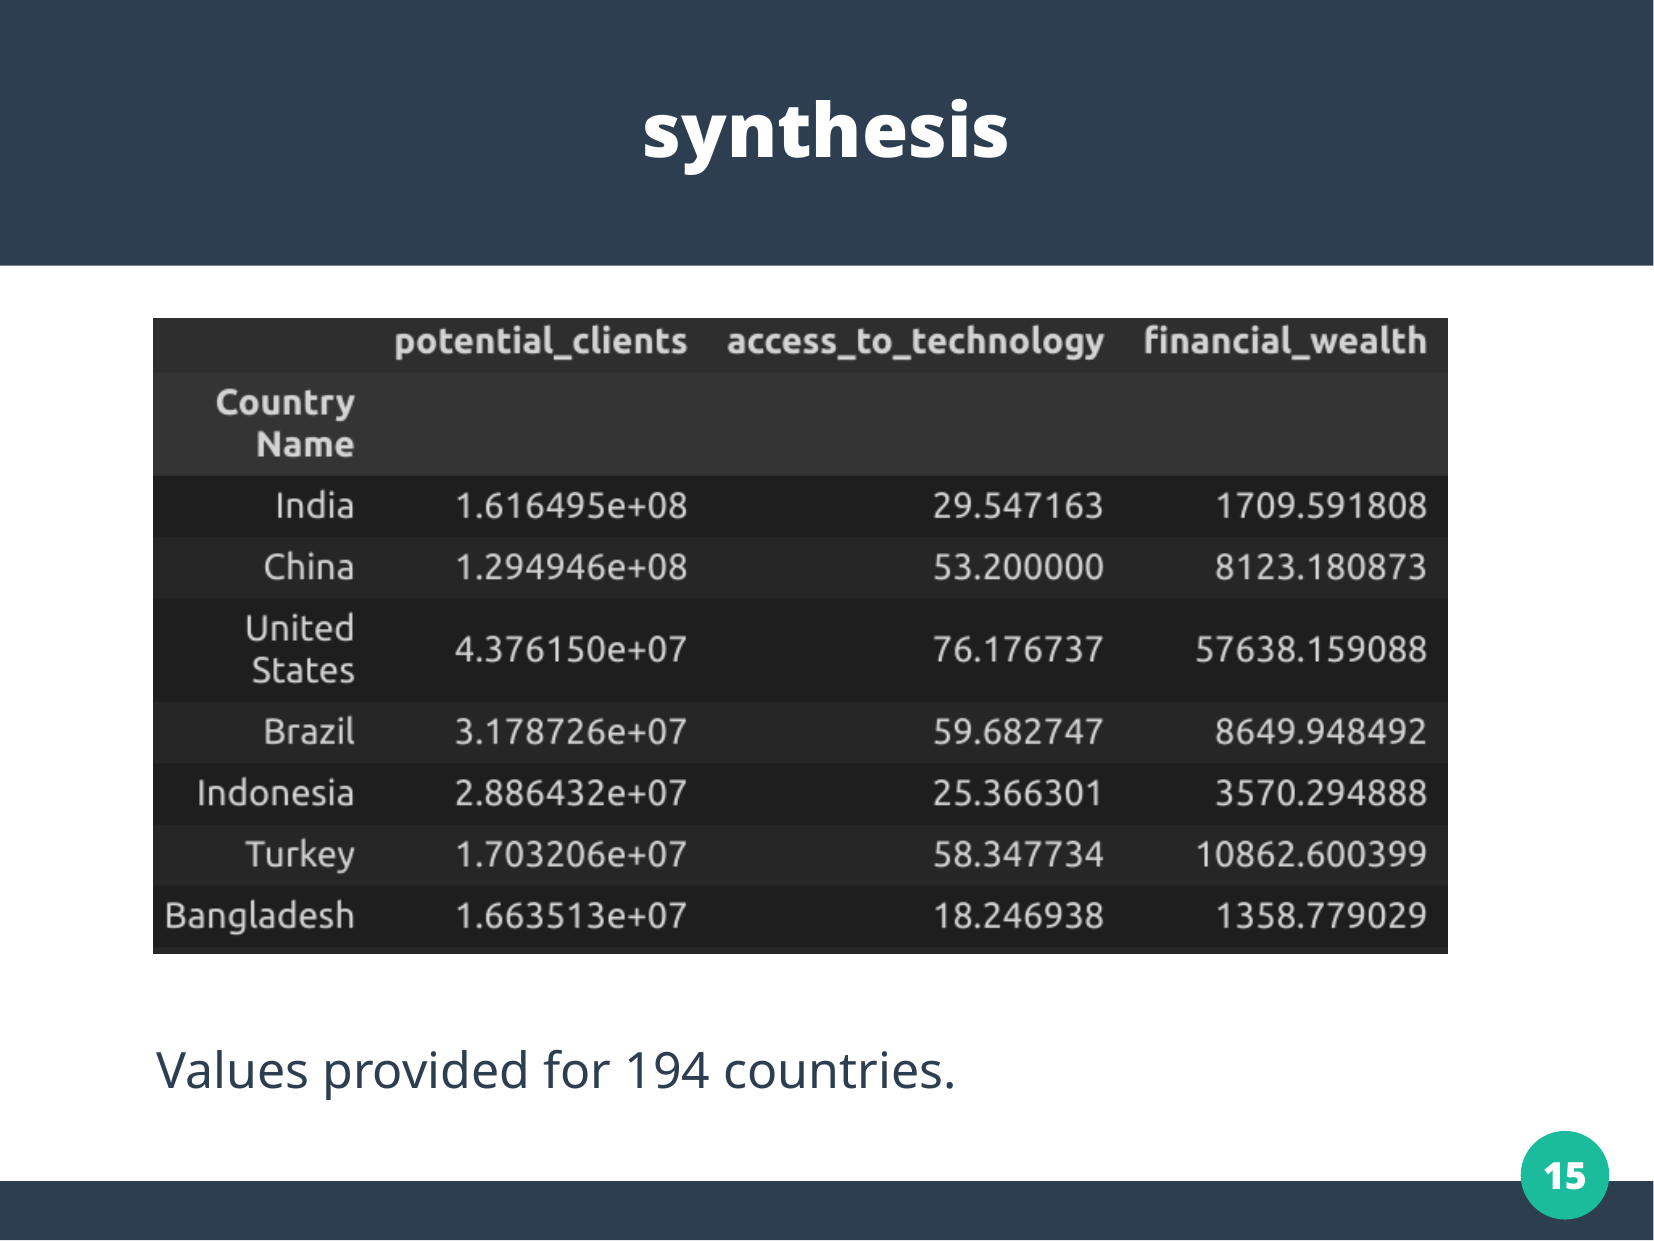

# synthesis
Values provided for 194 countries.
15